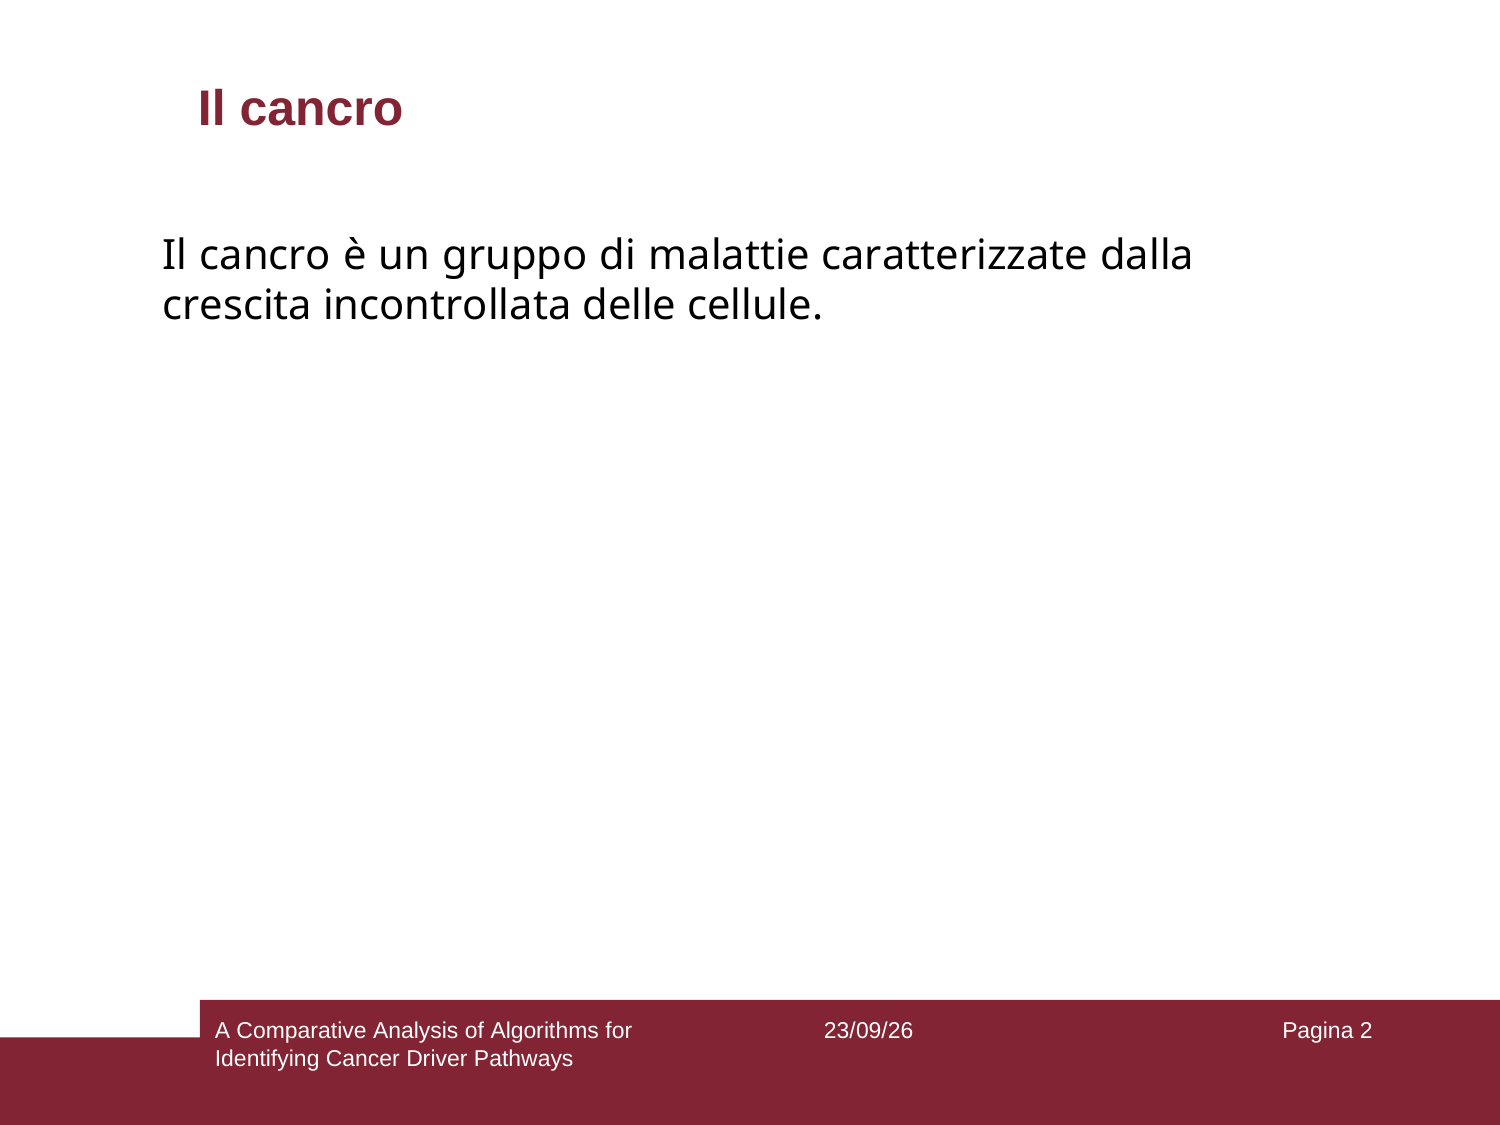

# Il cancro
Il cancro è un gruppo di malattie caratterizzate dalla crescita incontrollata delle cellule.
A Comparative Analysis of Algorithms for Identifying Cancer Driver Pathways
Pagina